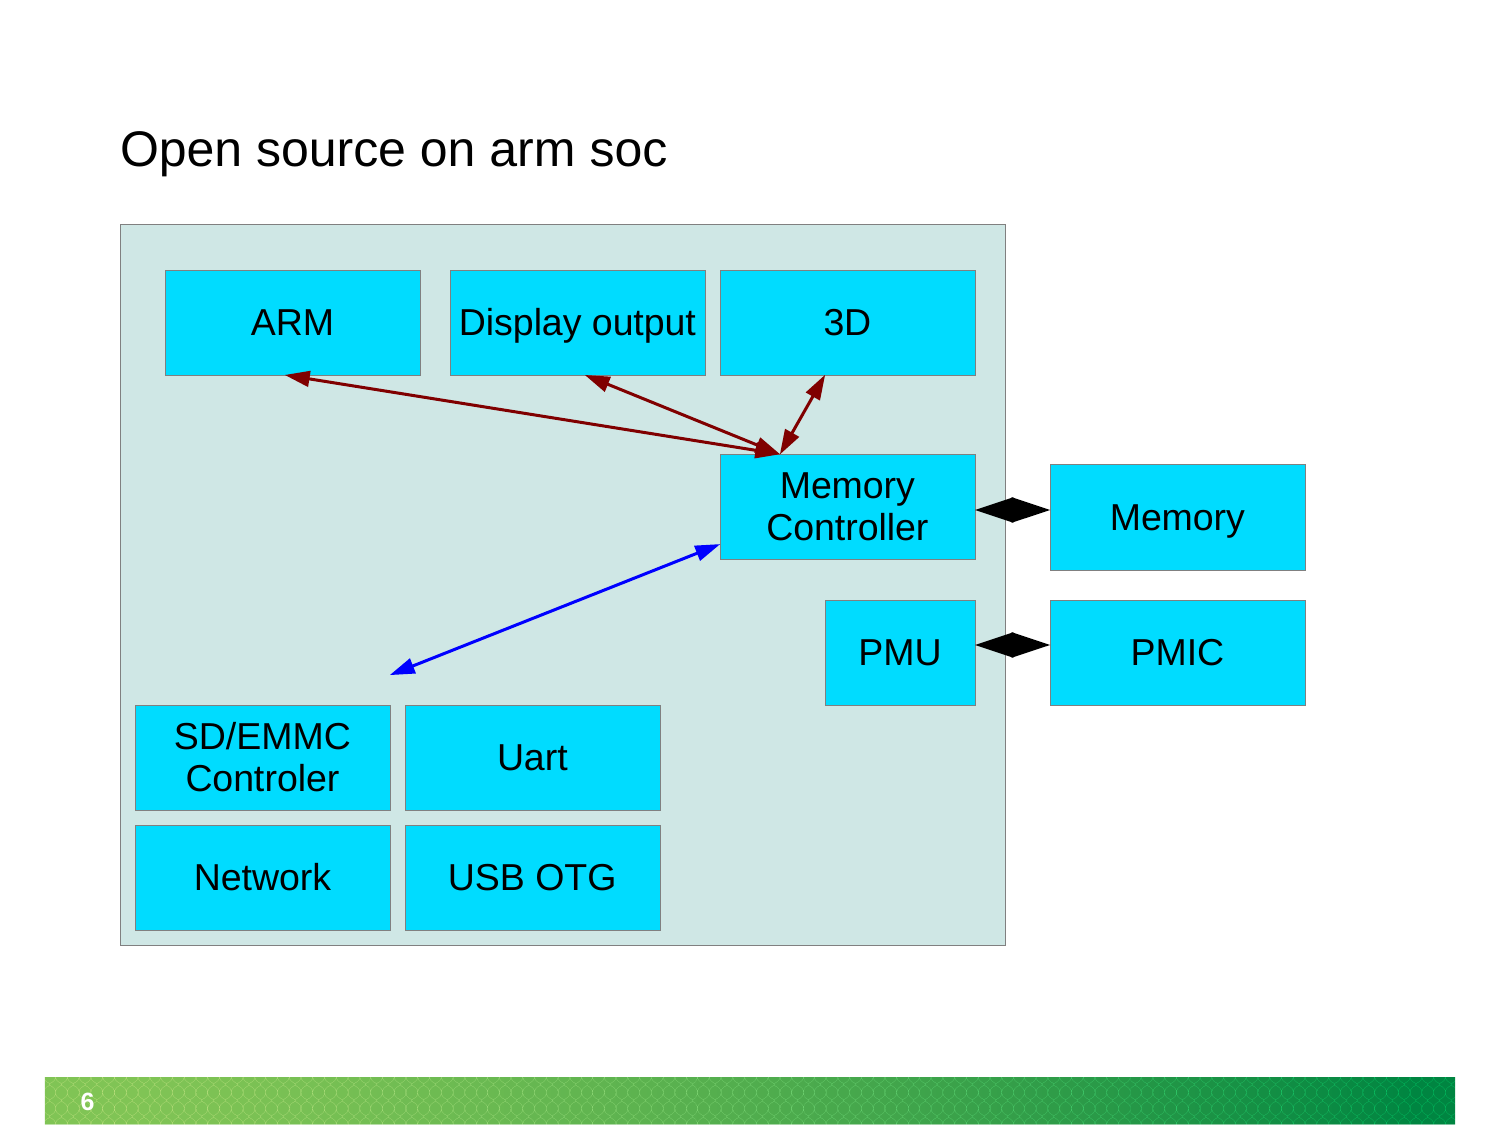

# Open source on arm soc
ARM
Display output
3D
Memory
Controller
Memory
PMU
PMIC
SD/EMMC
Controler
Uart
Network
USB OTG